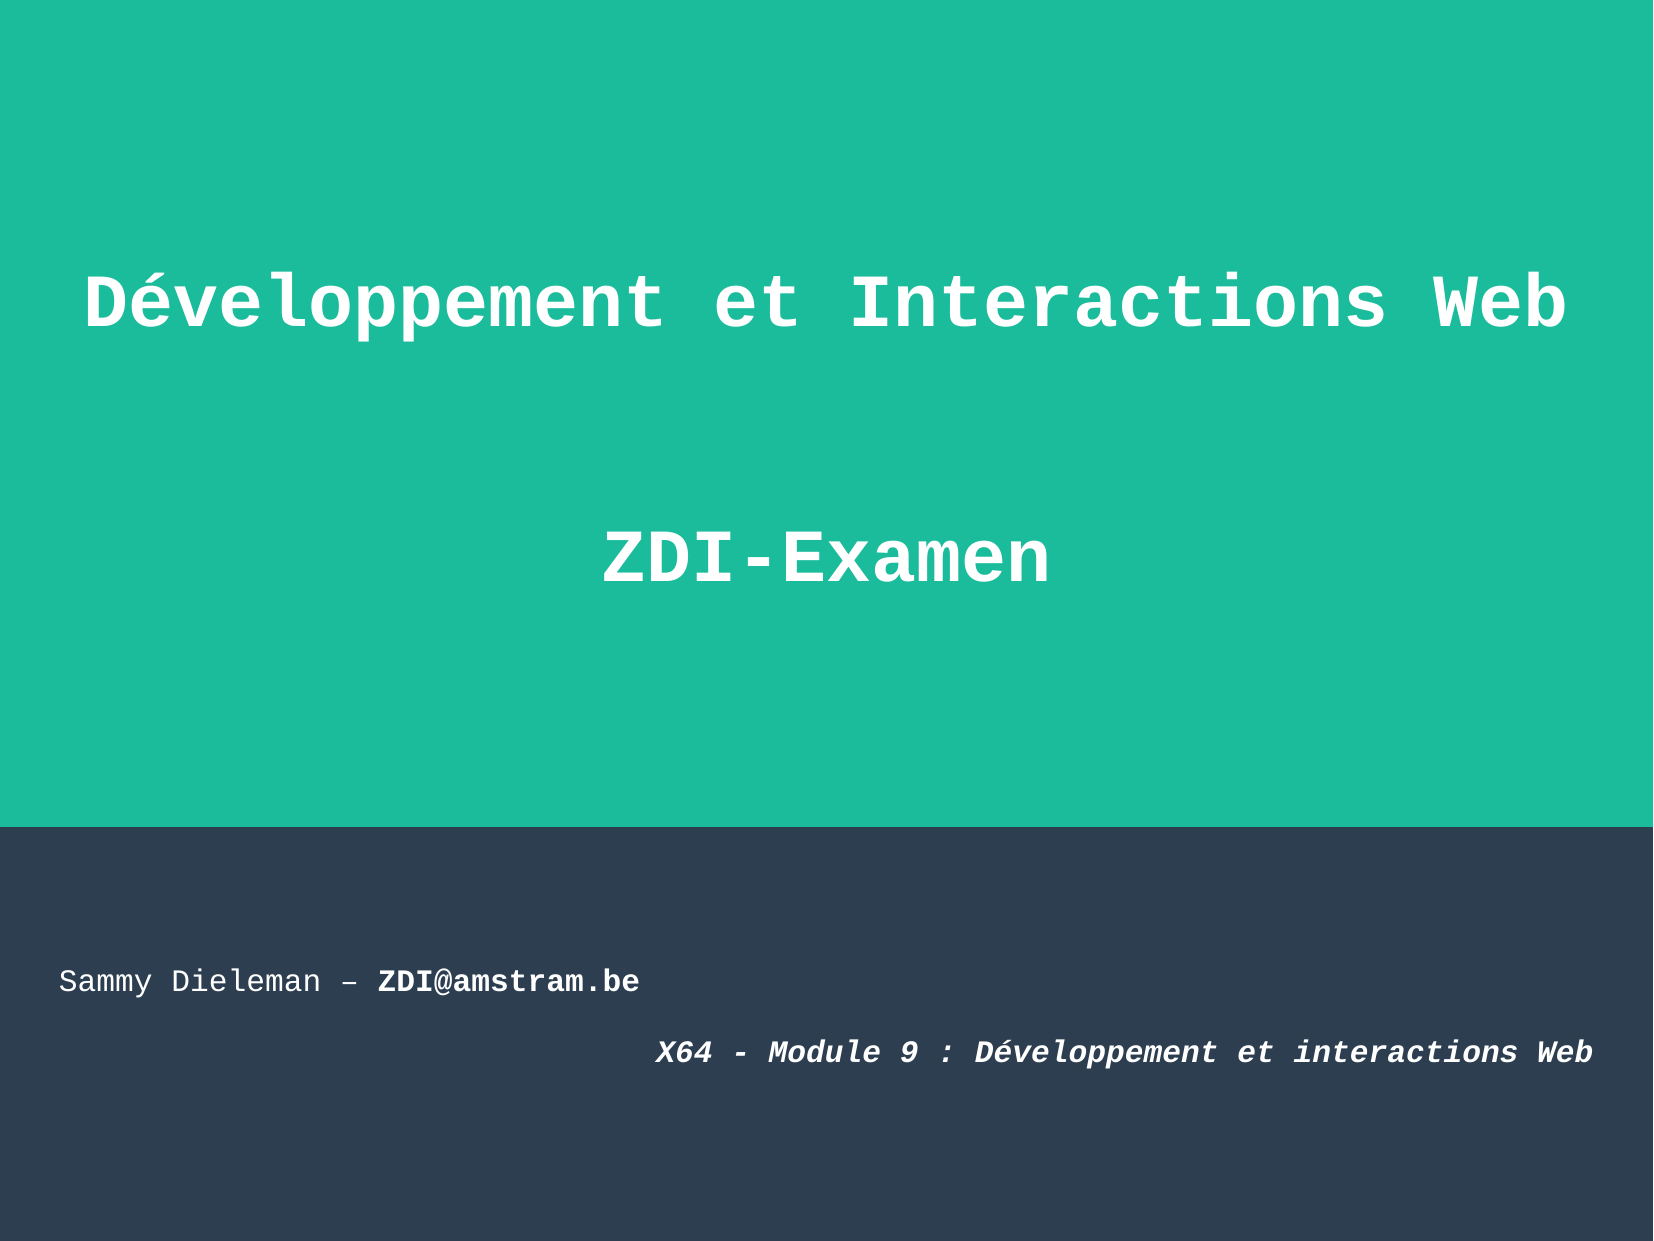

# Développement et Interactions Web ZDI-Examen
Sammy Dieleman – ZDI@amstram.be
X64 - Module 9 : Développement et interactions Web